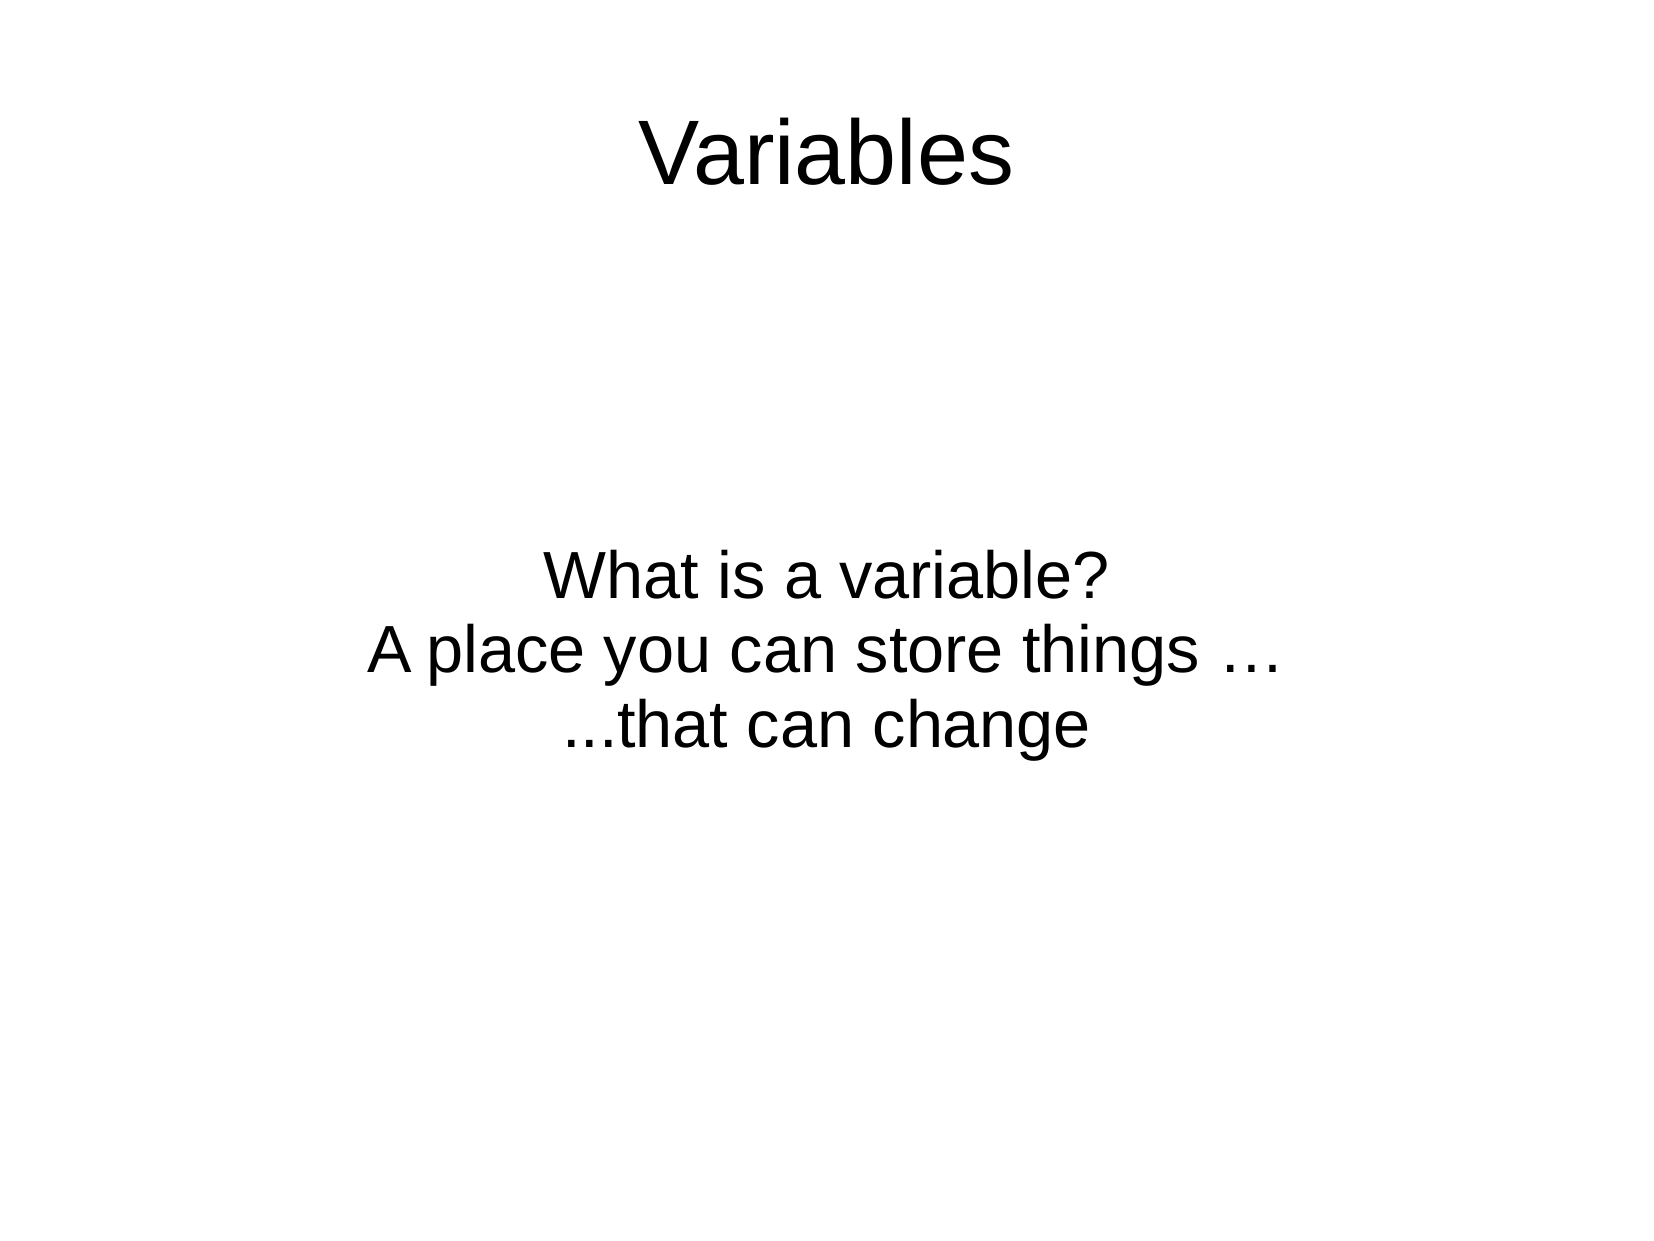

# Variables
What is a variable?
A place you can store things …
...that can change